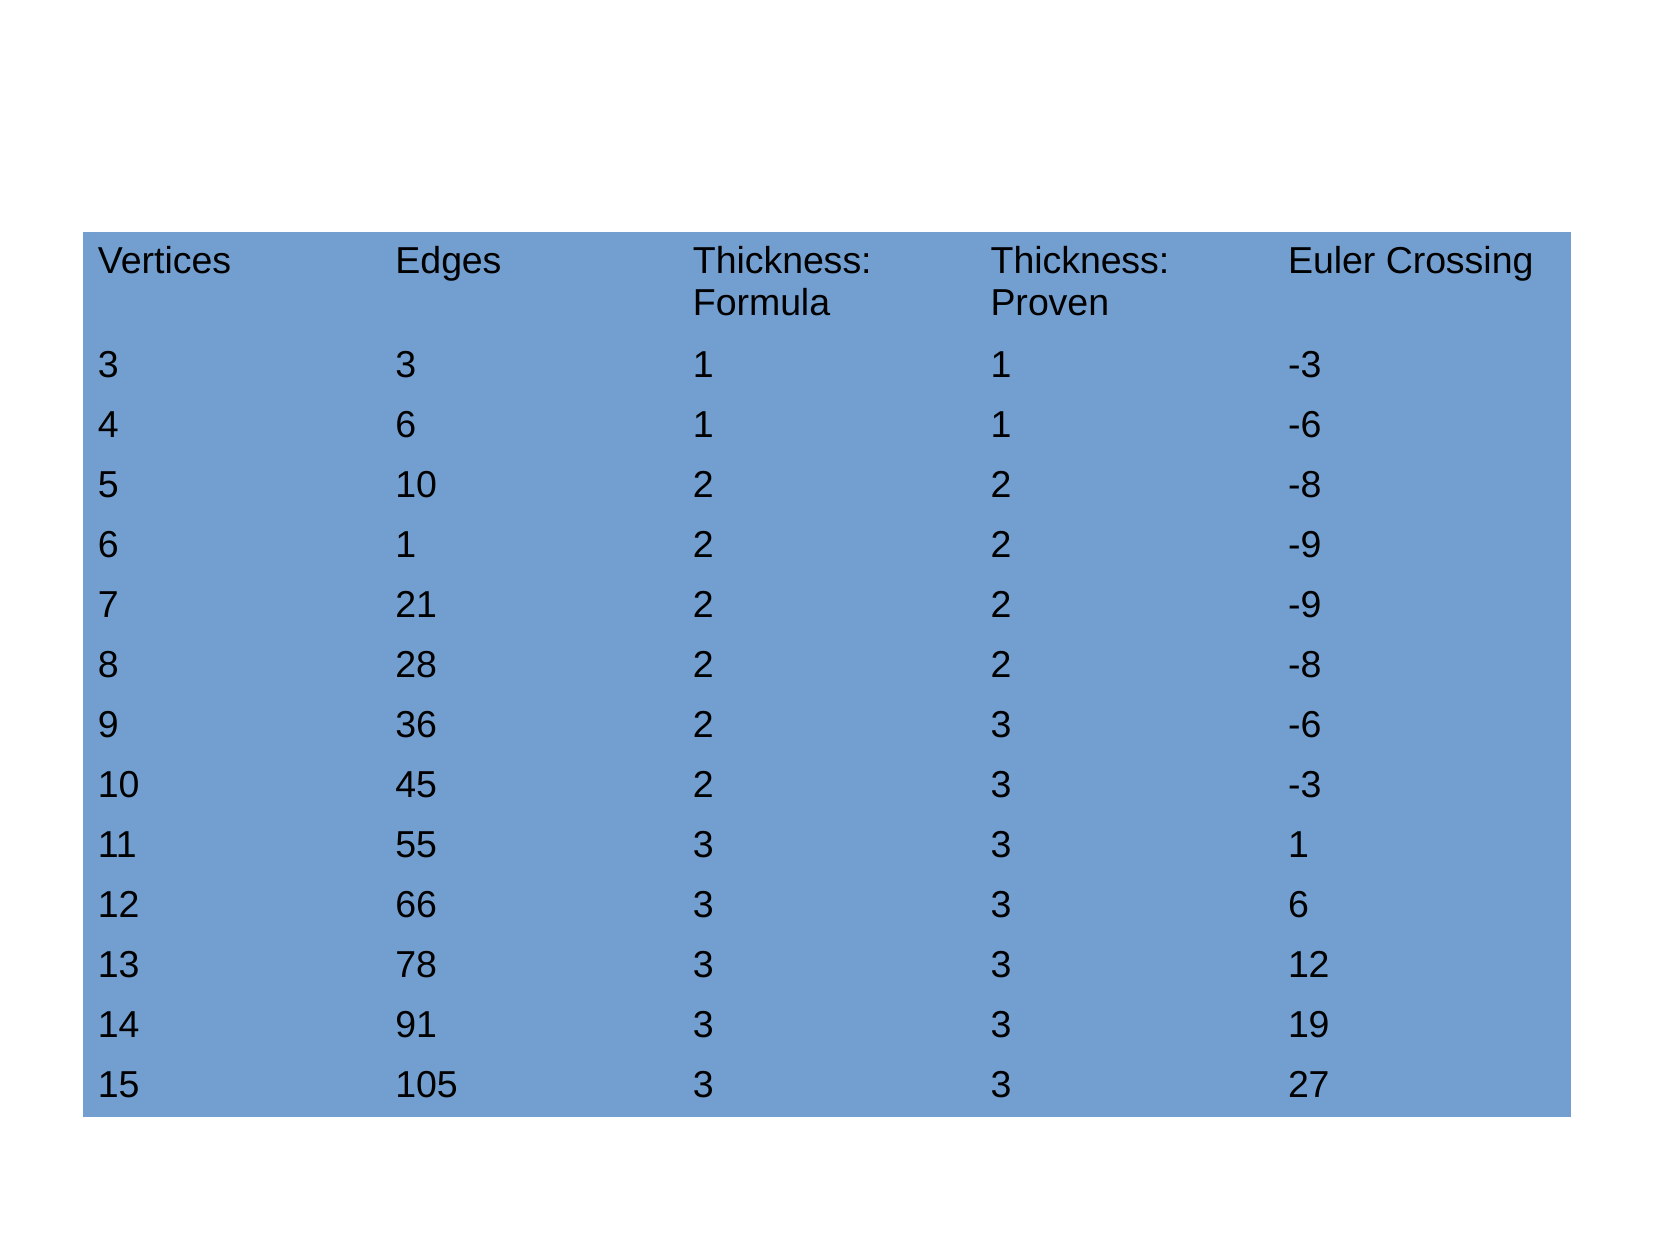

#
| Vertices | Edges | Thickness: Formula | Thickness: Proven | Euler Crossing |
| --- | --- | --- | --- | --- |
| 3 | 3 | 1 | 1 | -3 |
| 4 | 6 | 1 | 1 | -6 |
| 5 | 10 | 2 | 2 | -8 |
| 6 | 1 | 2 | 2 | -9 |
| 7 | 21 | 2 | 2 | -9 |
| 8 | 28 | 2 | 2 | -8 |
| 9 | 36 | 2 | 3 | -6 |
| 10 | 45 | 2 | 3 | -3 |
| 11 | 55 | 3 | 3 | 1 |
| 12 | 66 | 3 | 3 | 6 |
| 13 | 78 | 3 | 3 | 12 |
| 14 | 91 | 3 | 3 | 19 |
| 15 | 105 | 3 | 3 | 27 |